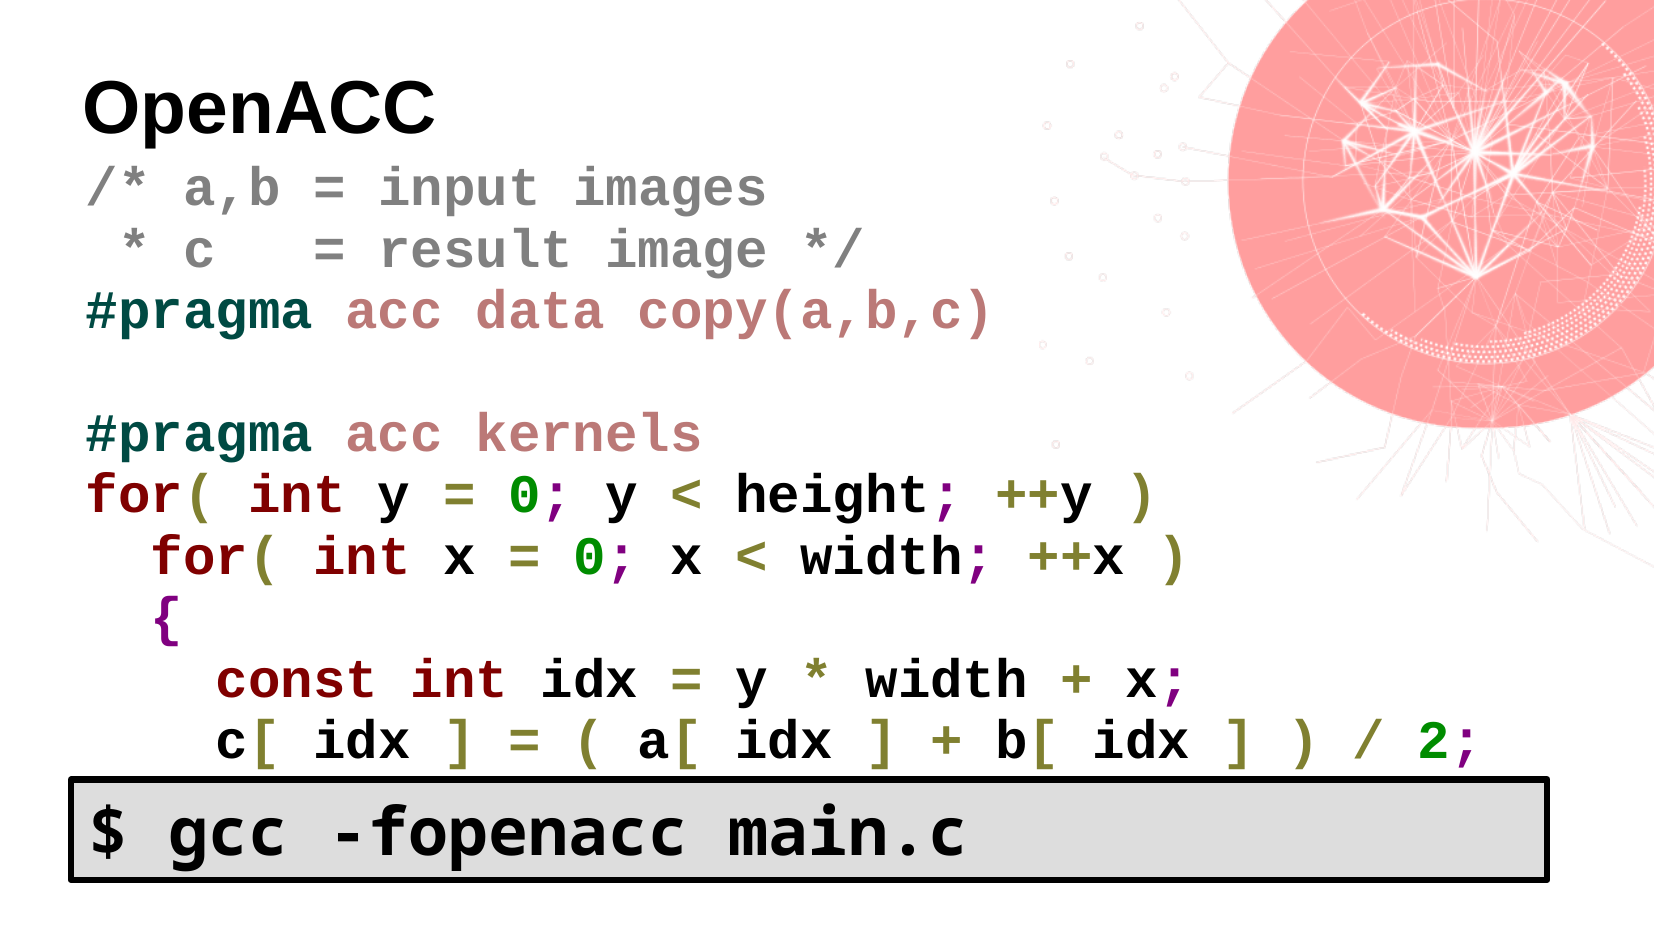

# OpenACC
/* a,b = input images
 * c = result image */
#pragma acc data copy(a,b,c)
#pragma acc kernels
for( int y = 0; y < height; ++y )
 for( int x = 0; x < width; ++x )
 {
 const int idx = y * width + x;
 c[ idx ] = ( a[ idx ] + b[ idx ] ) / 2;
 }
$ gcc -fopenacc main.c